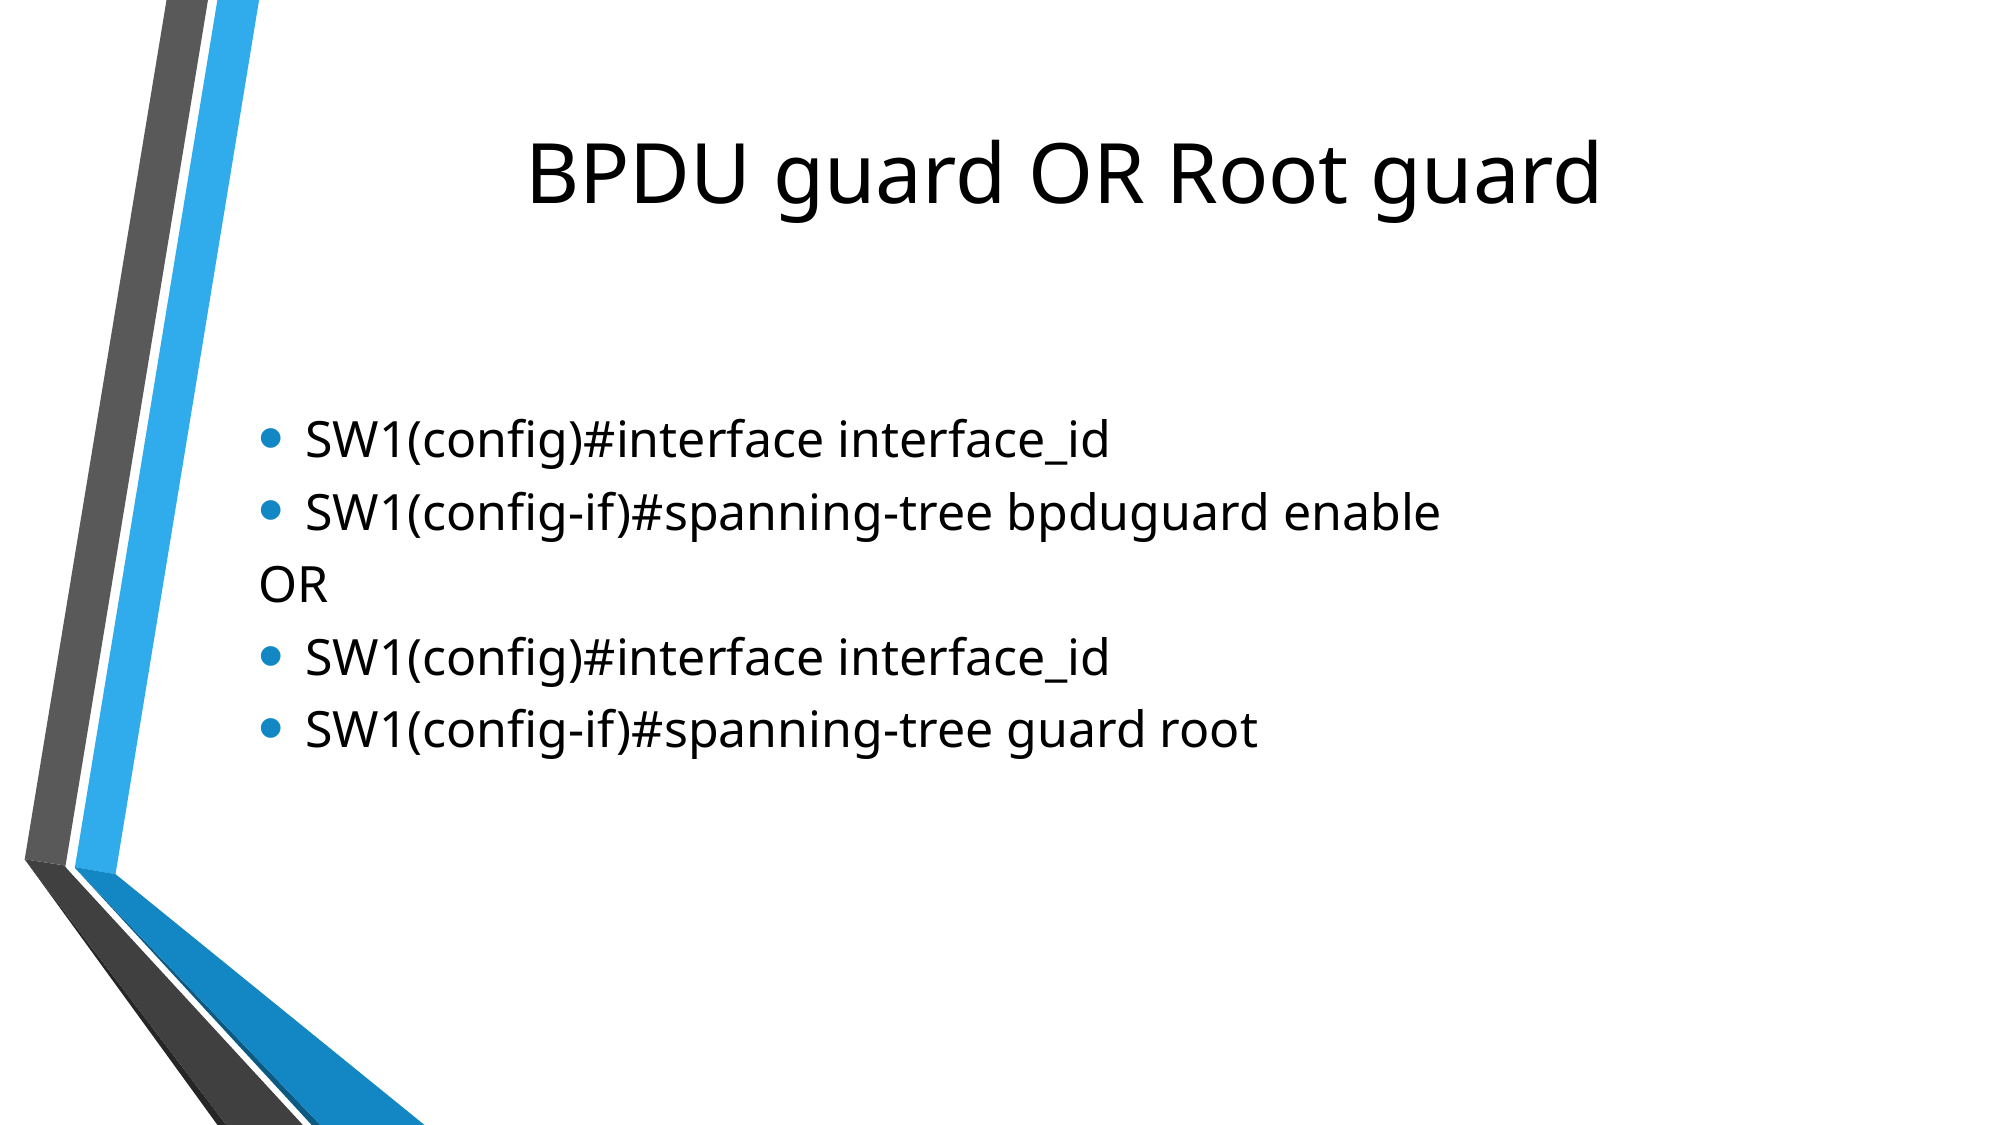

# BPDU guard OR Root guard
SW1(config)#interface interface_id
SW1(config-if)#spanning-tree bpduguard enable
OR
SW1(config)#interface interface_id
SW1(config-if)#spanning-tree guard root